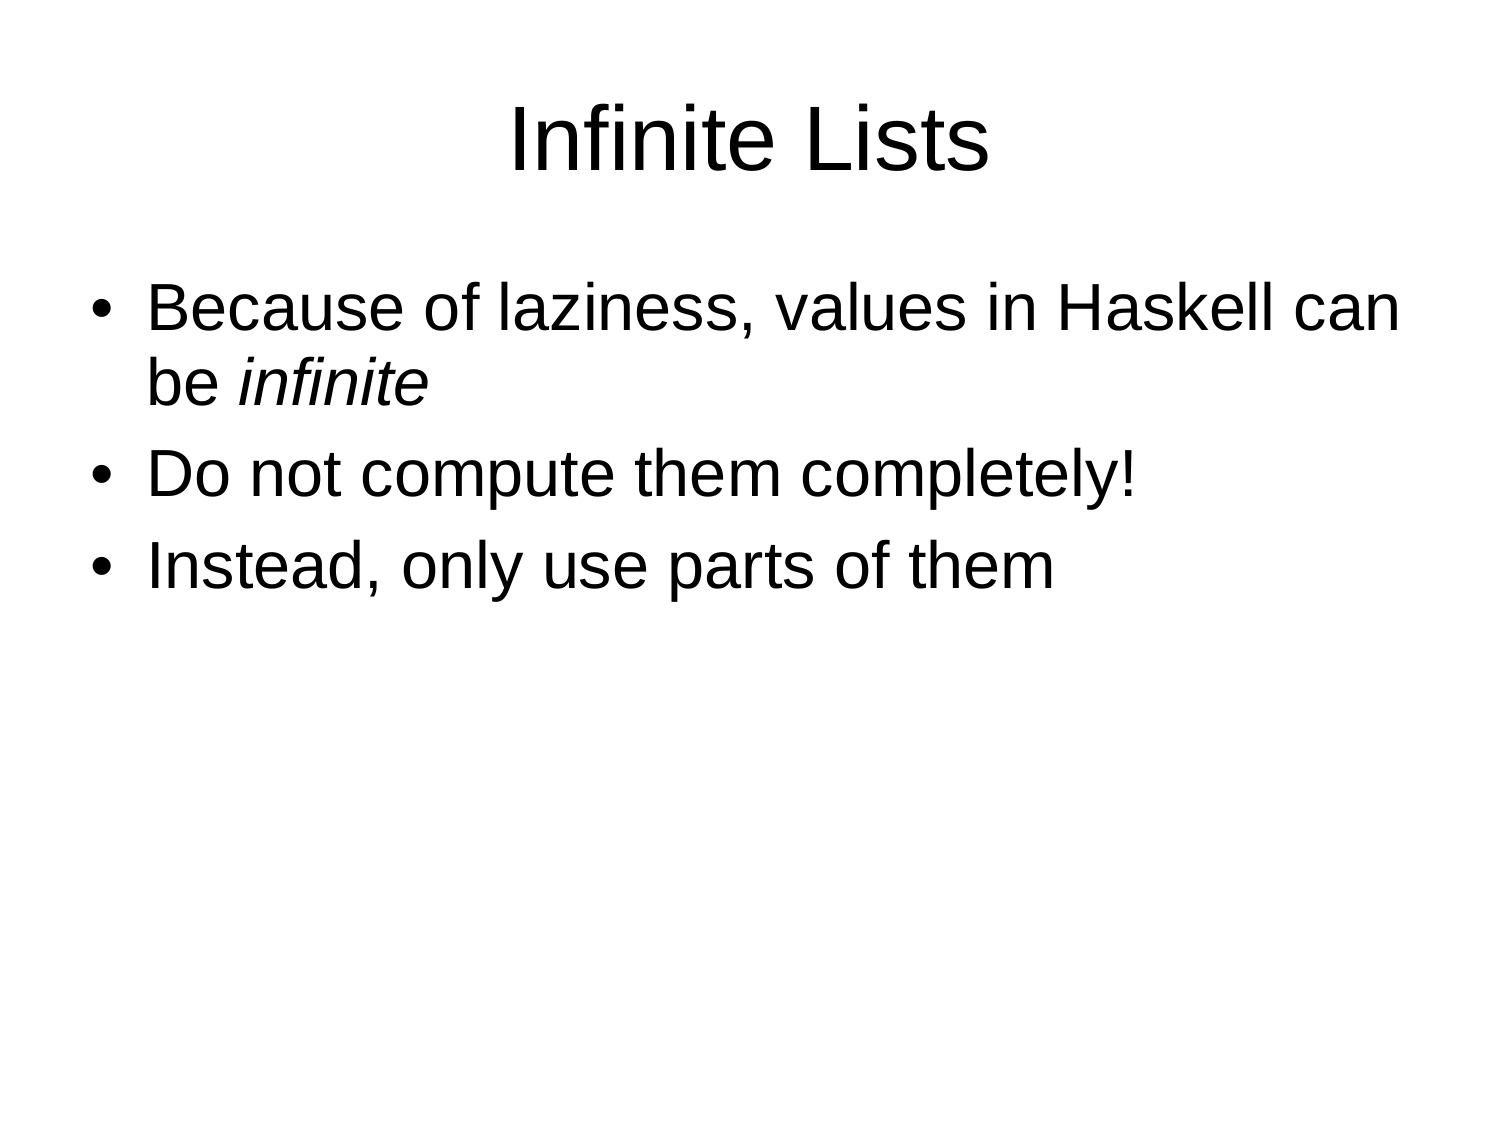

# Infinite Lists
Because of laziness, values in Haskell can be infinite
Do not compute them completely!
Instead, only use parts of them